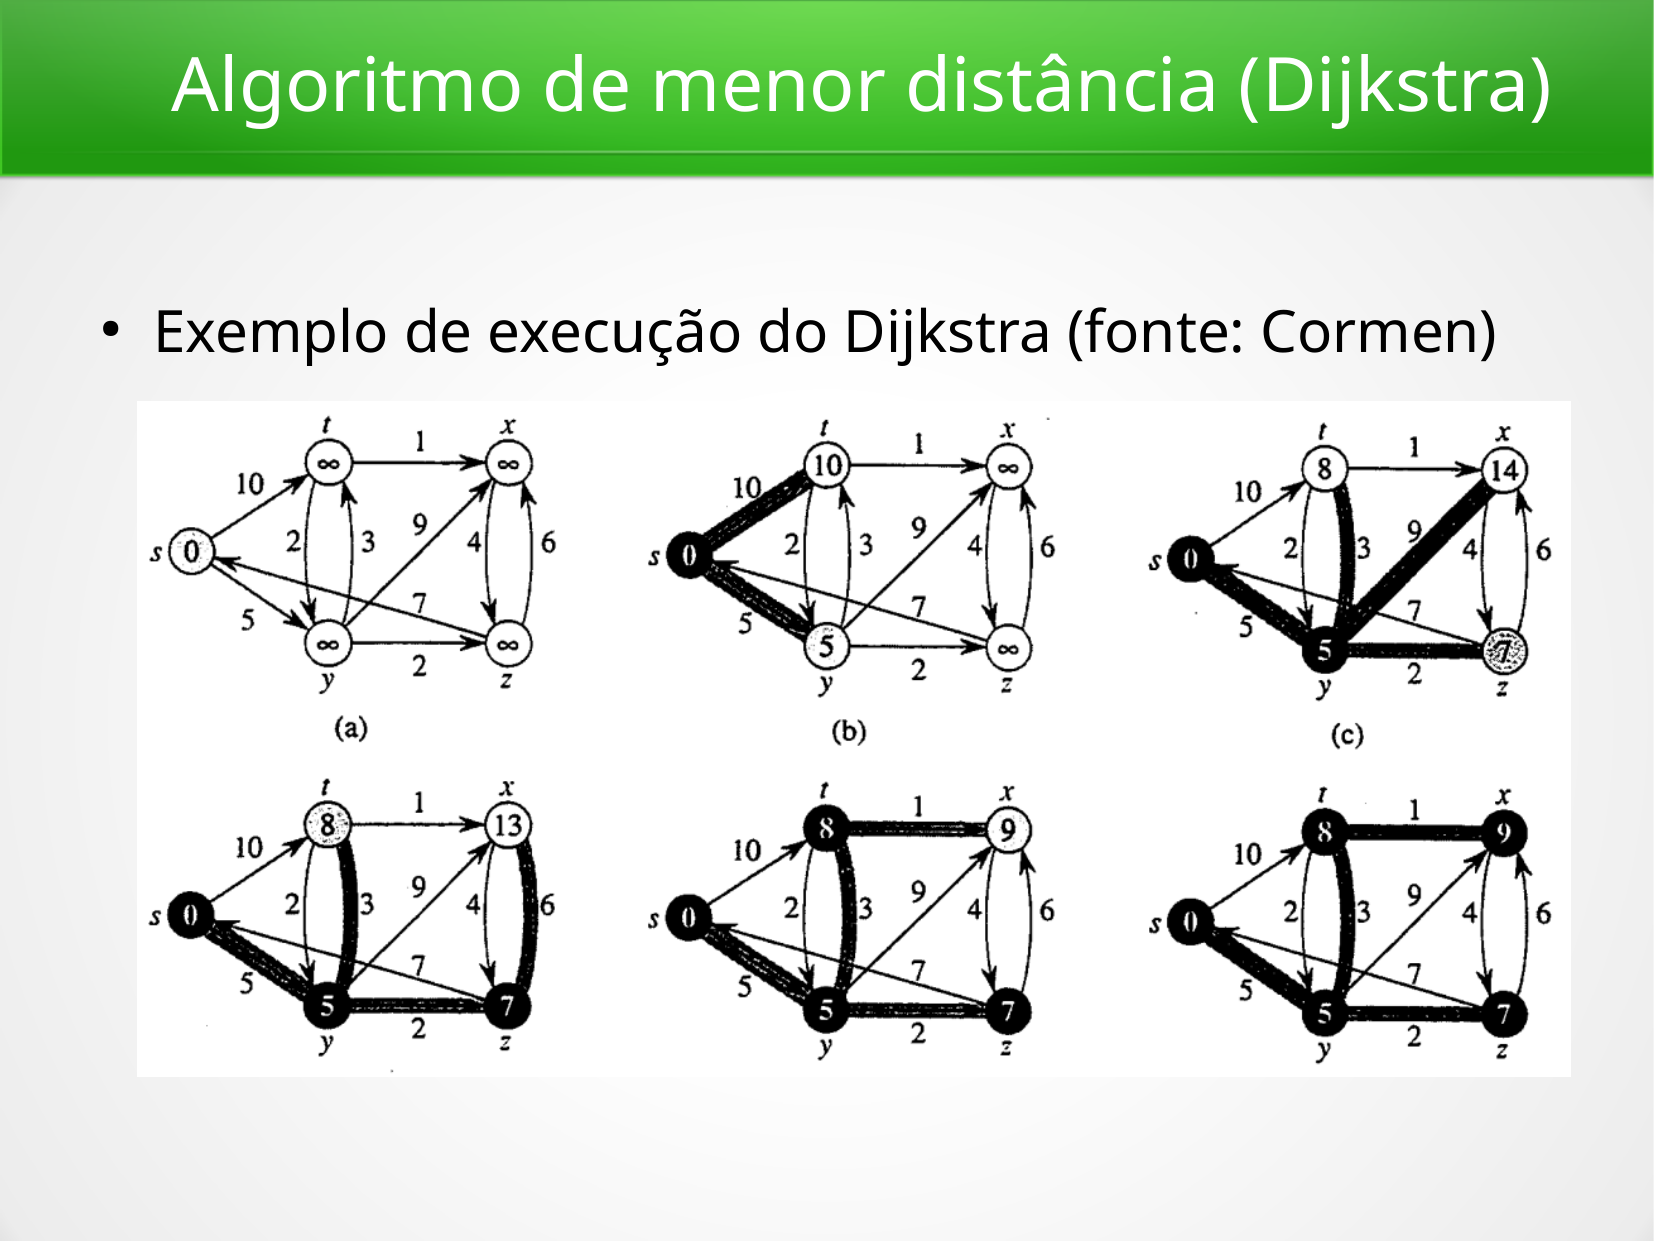

# Algoritmo de menor distância (Dijkstra)
Exemplo de execução do Dijkstra (fonte: Cormen)